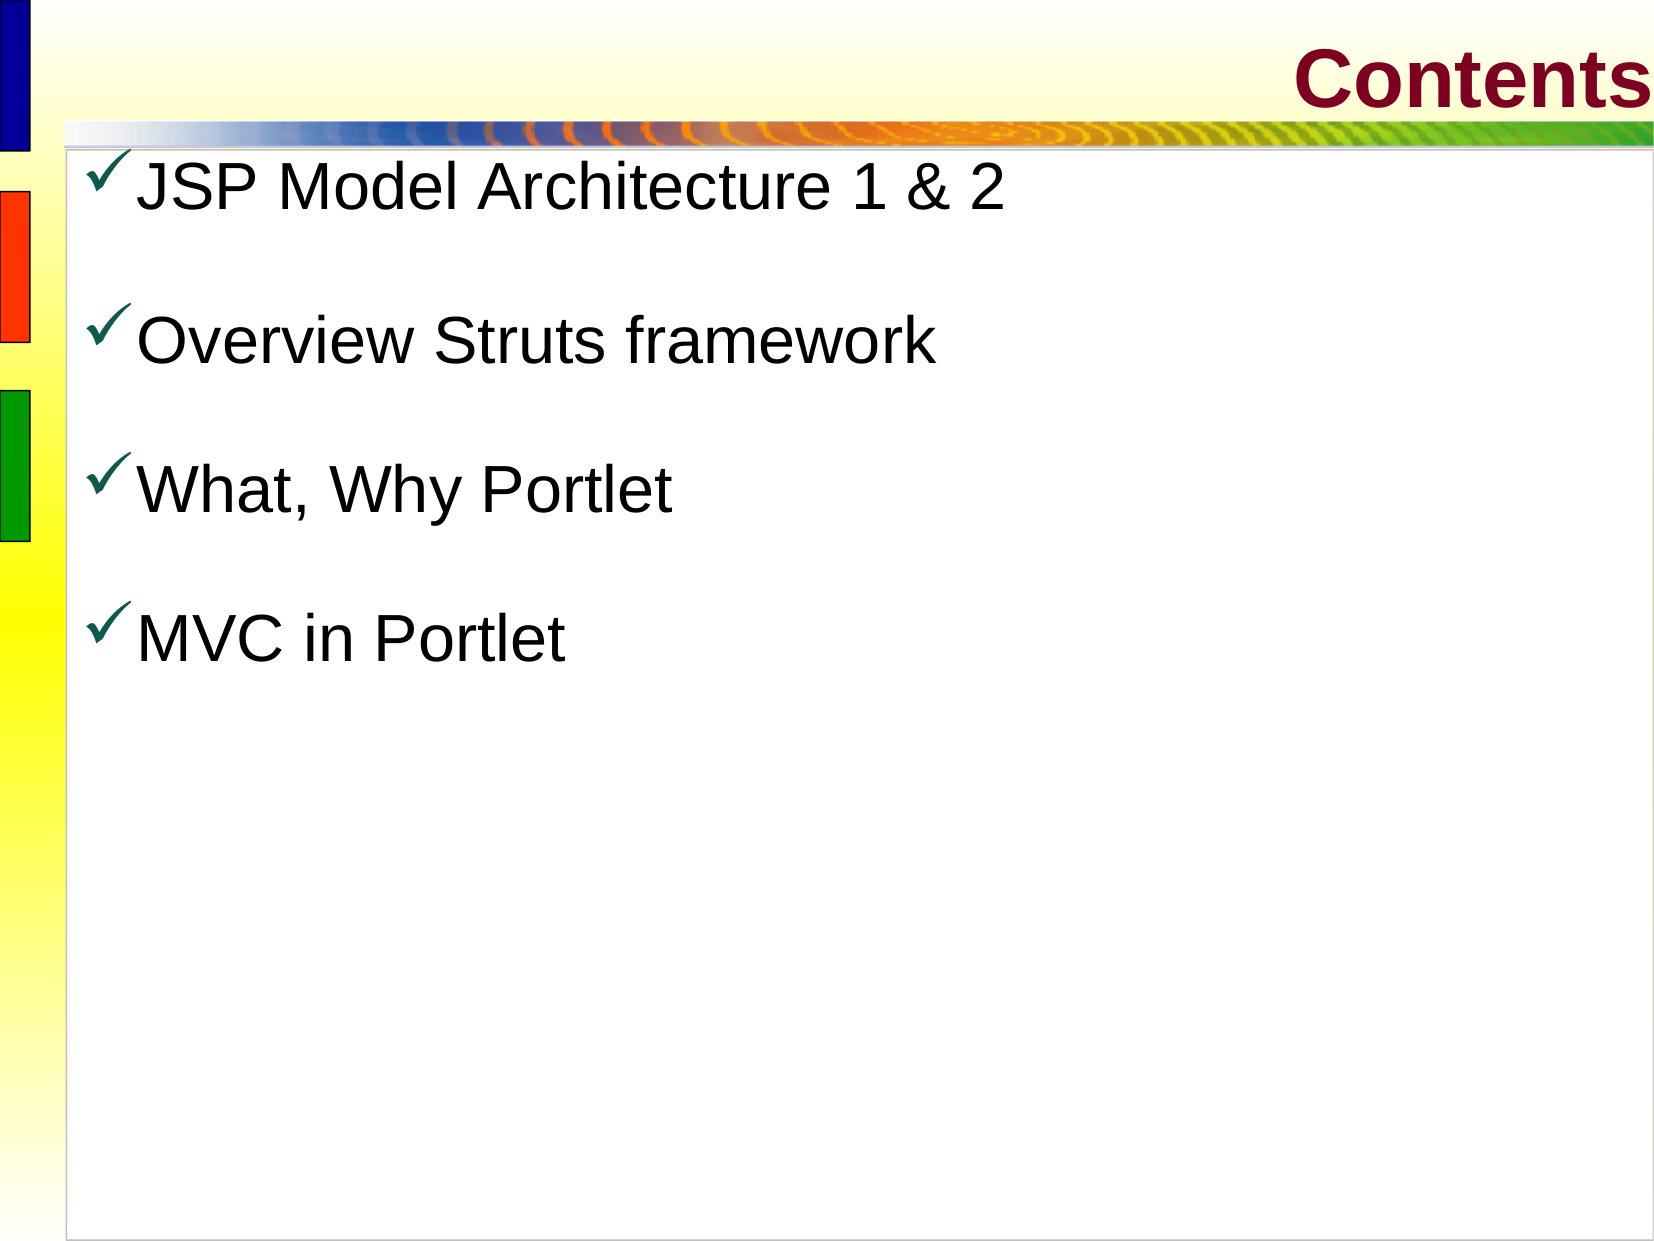

# Contents
JSP Model Architecture 1 & 2
Overview Struts framework
What, Why Portlet
MVC in Portlet